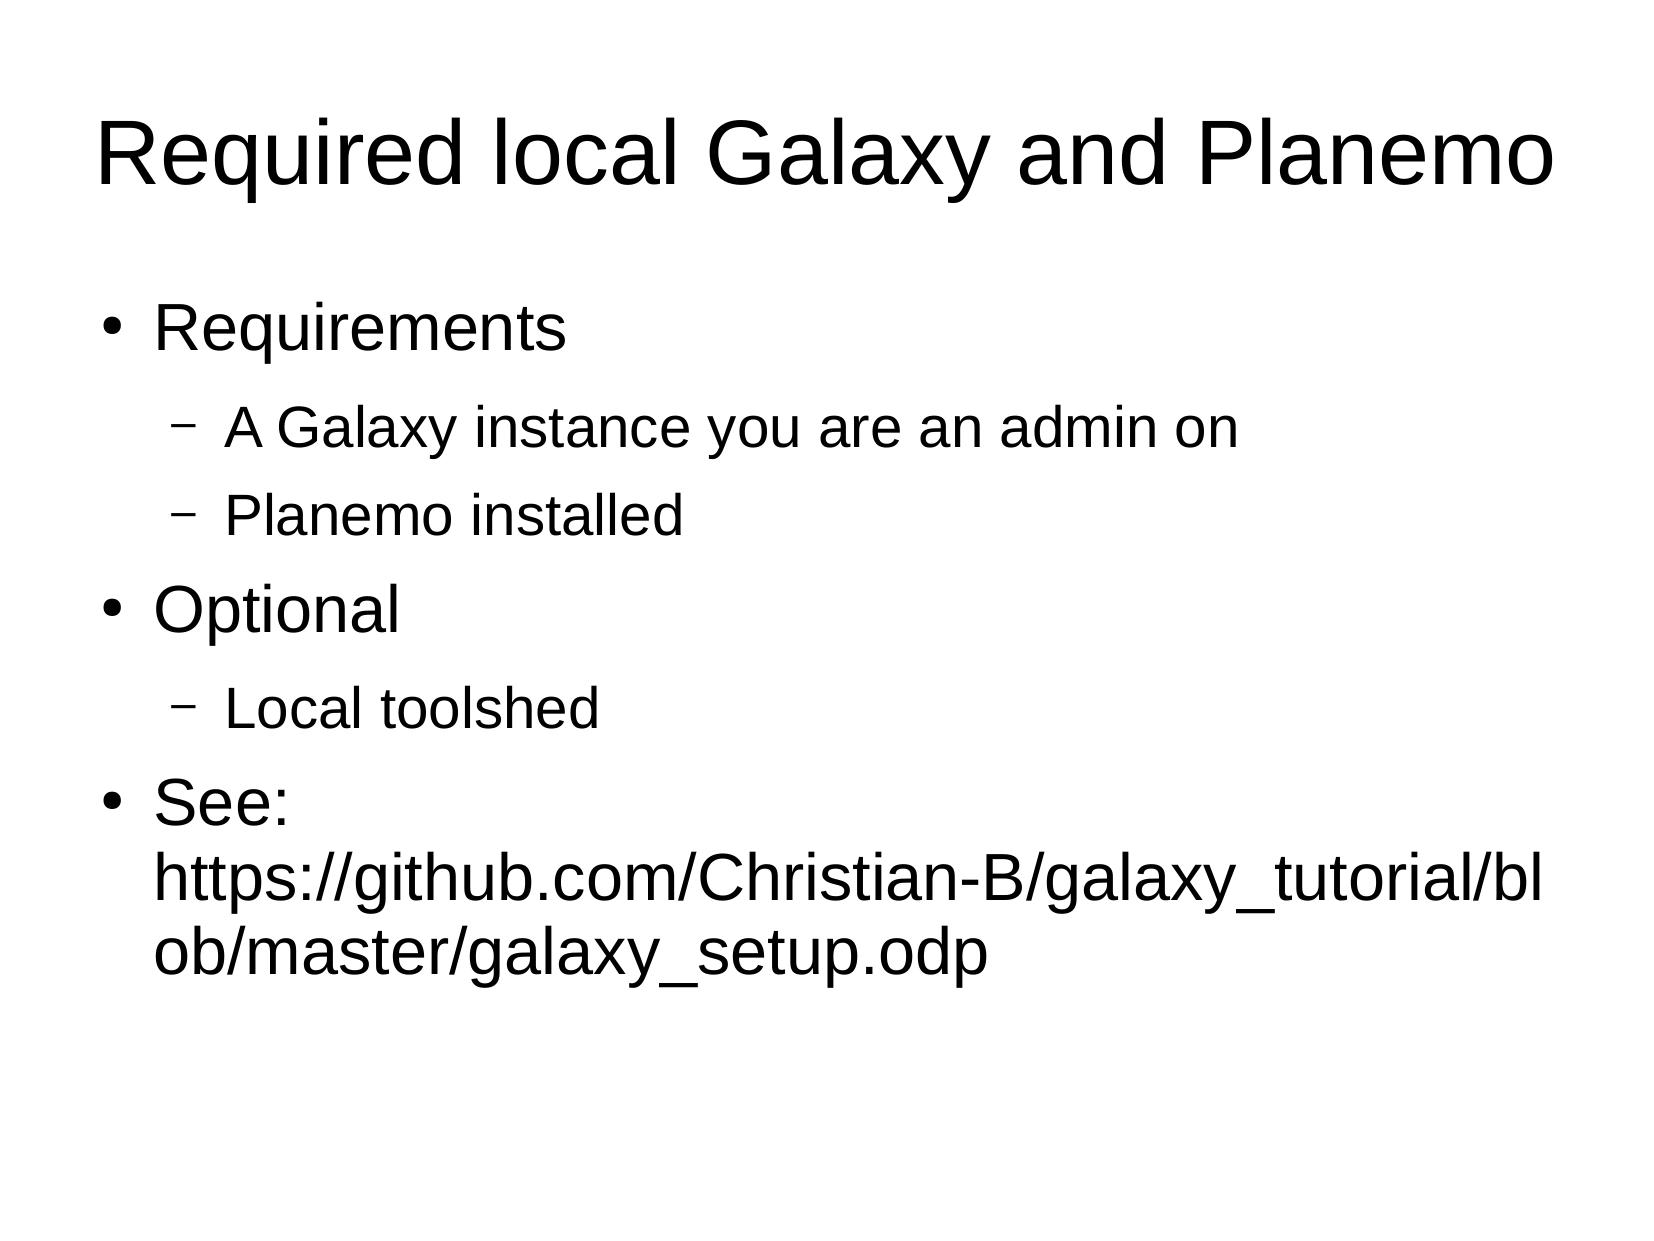

# Required local Galaxy and Planemo
Requirements
A Galaxy instance you are an admin on
Planemo installed
Optional
Local toolshed
See: https://github.com/Christian-B/galaxy_tutorial/blob/master/galaxy_setup.odp